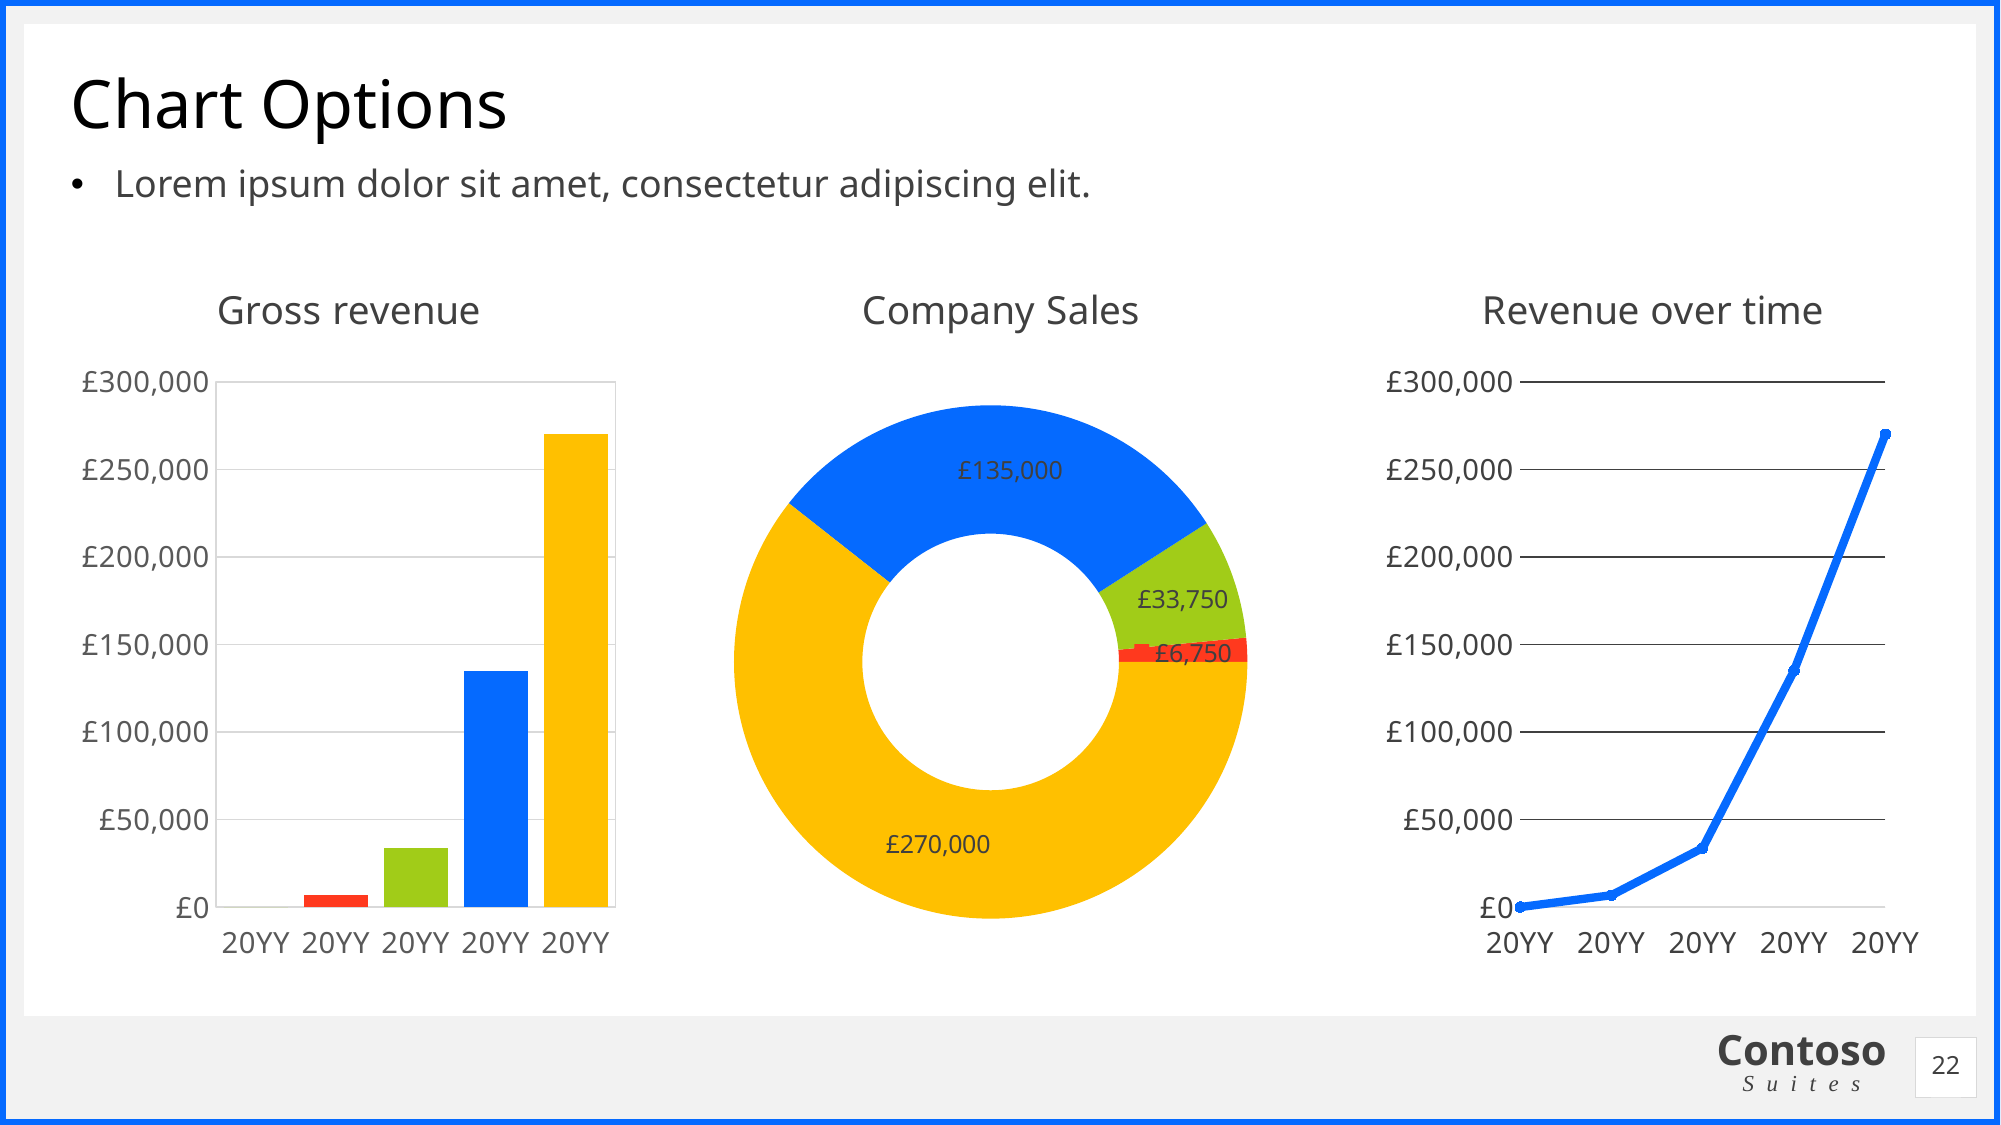

# Chart Options
Lorem ipsum dolor sit amet, consectetur adipiscing elit.
### Chart: Gross revenue
| Category | Series 1 |
|---|---|
| 20YY | 0.0 |
| 20YY | 6750.0 |
| 20YY | 33750.0 |
| 20YY | 135000.0 |
| 20YY | 270000.0 |
### Chart: Company Sales
| Category | Series 1 |
|---|---|
| 20YY | 0.0 |
| 20YY | 6750.0 |
| 20YY | 33750.0 |
| 20YY | 135000.0 |
| 20YY | 270000.0 |
### Chart: Revenue over time
| Category | Series 1 |
|---|---|
| 20YY | 0.0 |
| 20YY | 6750.0 |
| 20YY | 33750.0 |
| 20YY | 135000.0 |
| 20YY | 270000.0 |